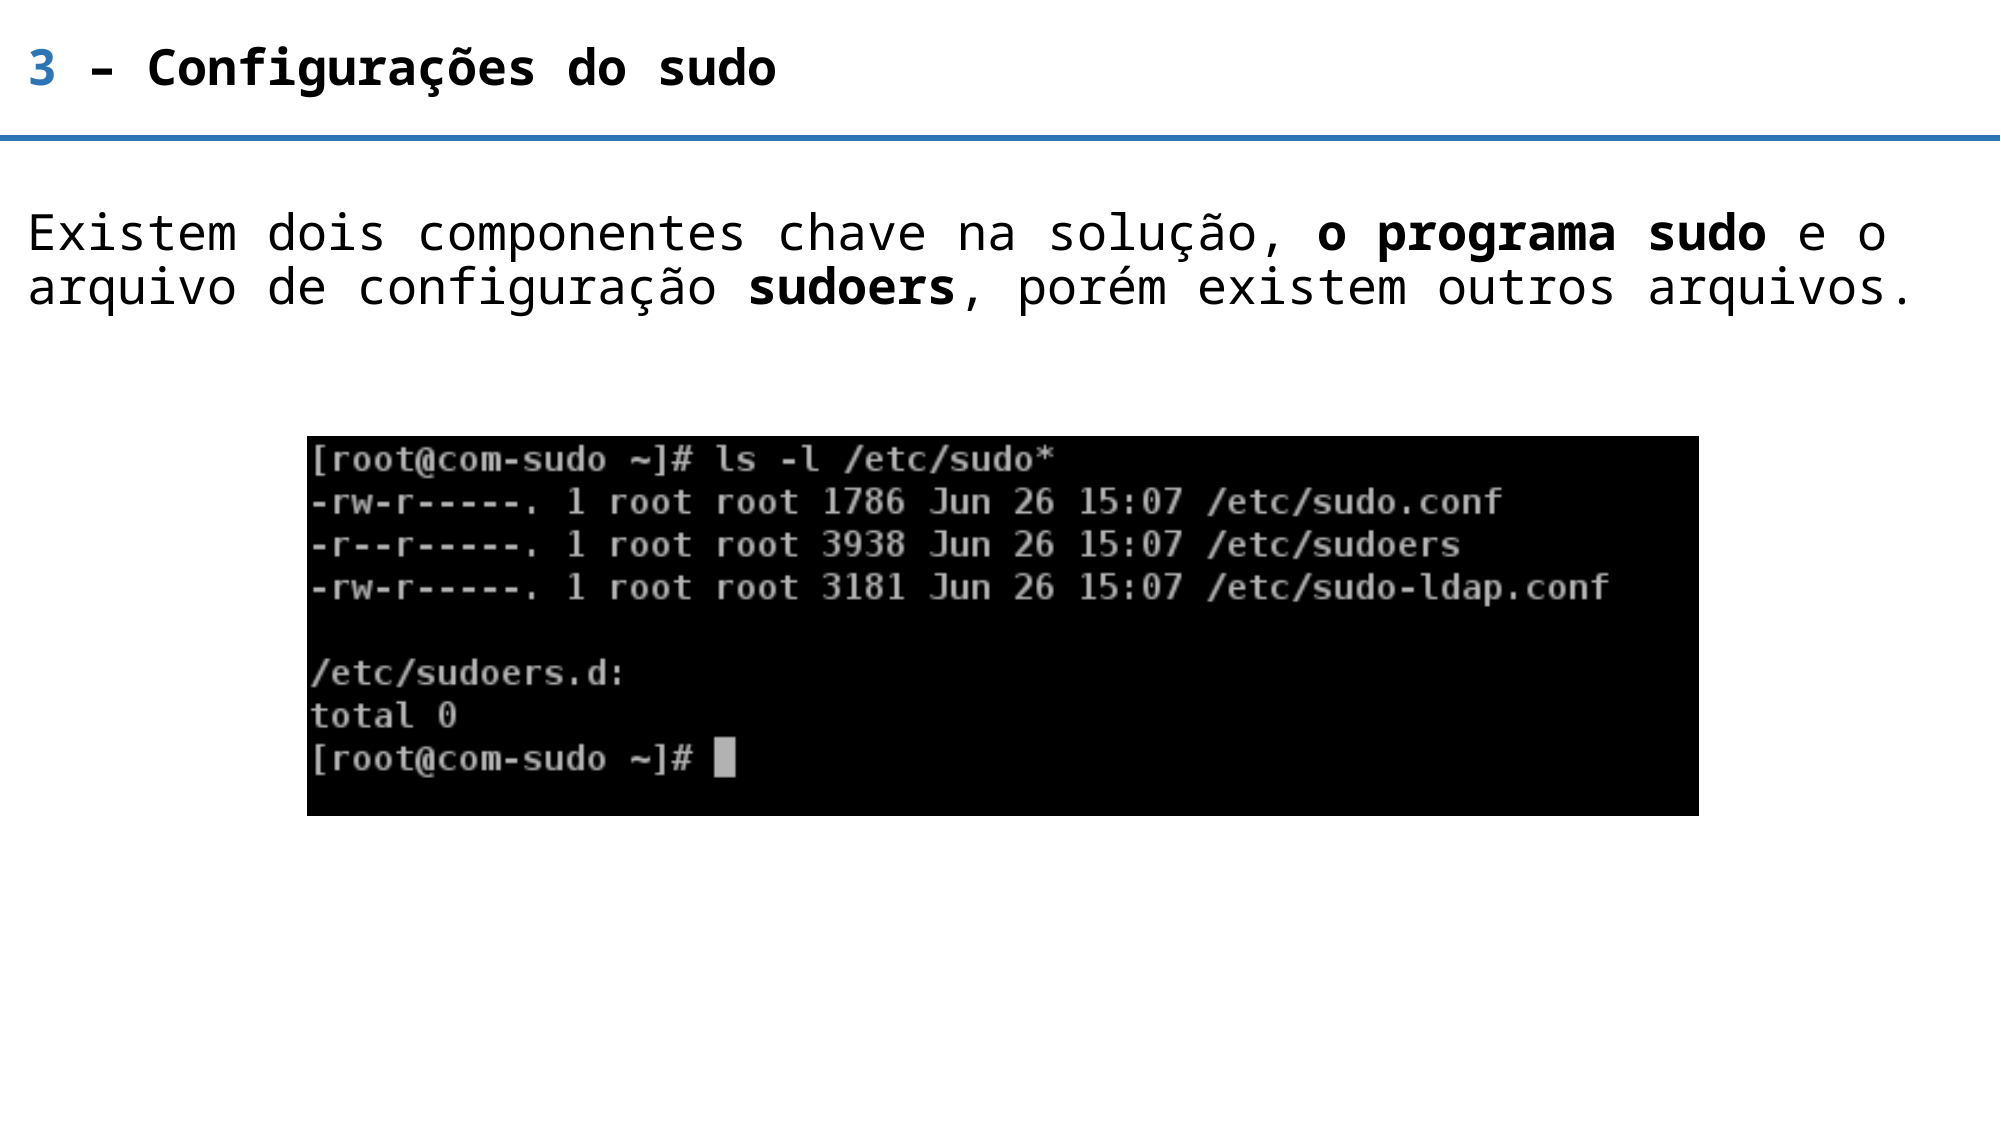

3 – Configurações do sudo
# Existem dois componentes chave na solução, o programa sudo e o arquivo de configuração sudoers, porém existem outros arquivos.